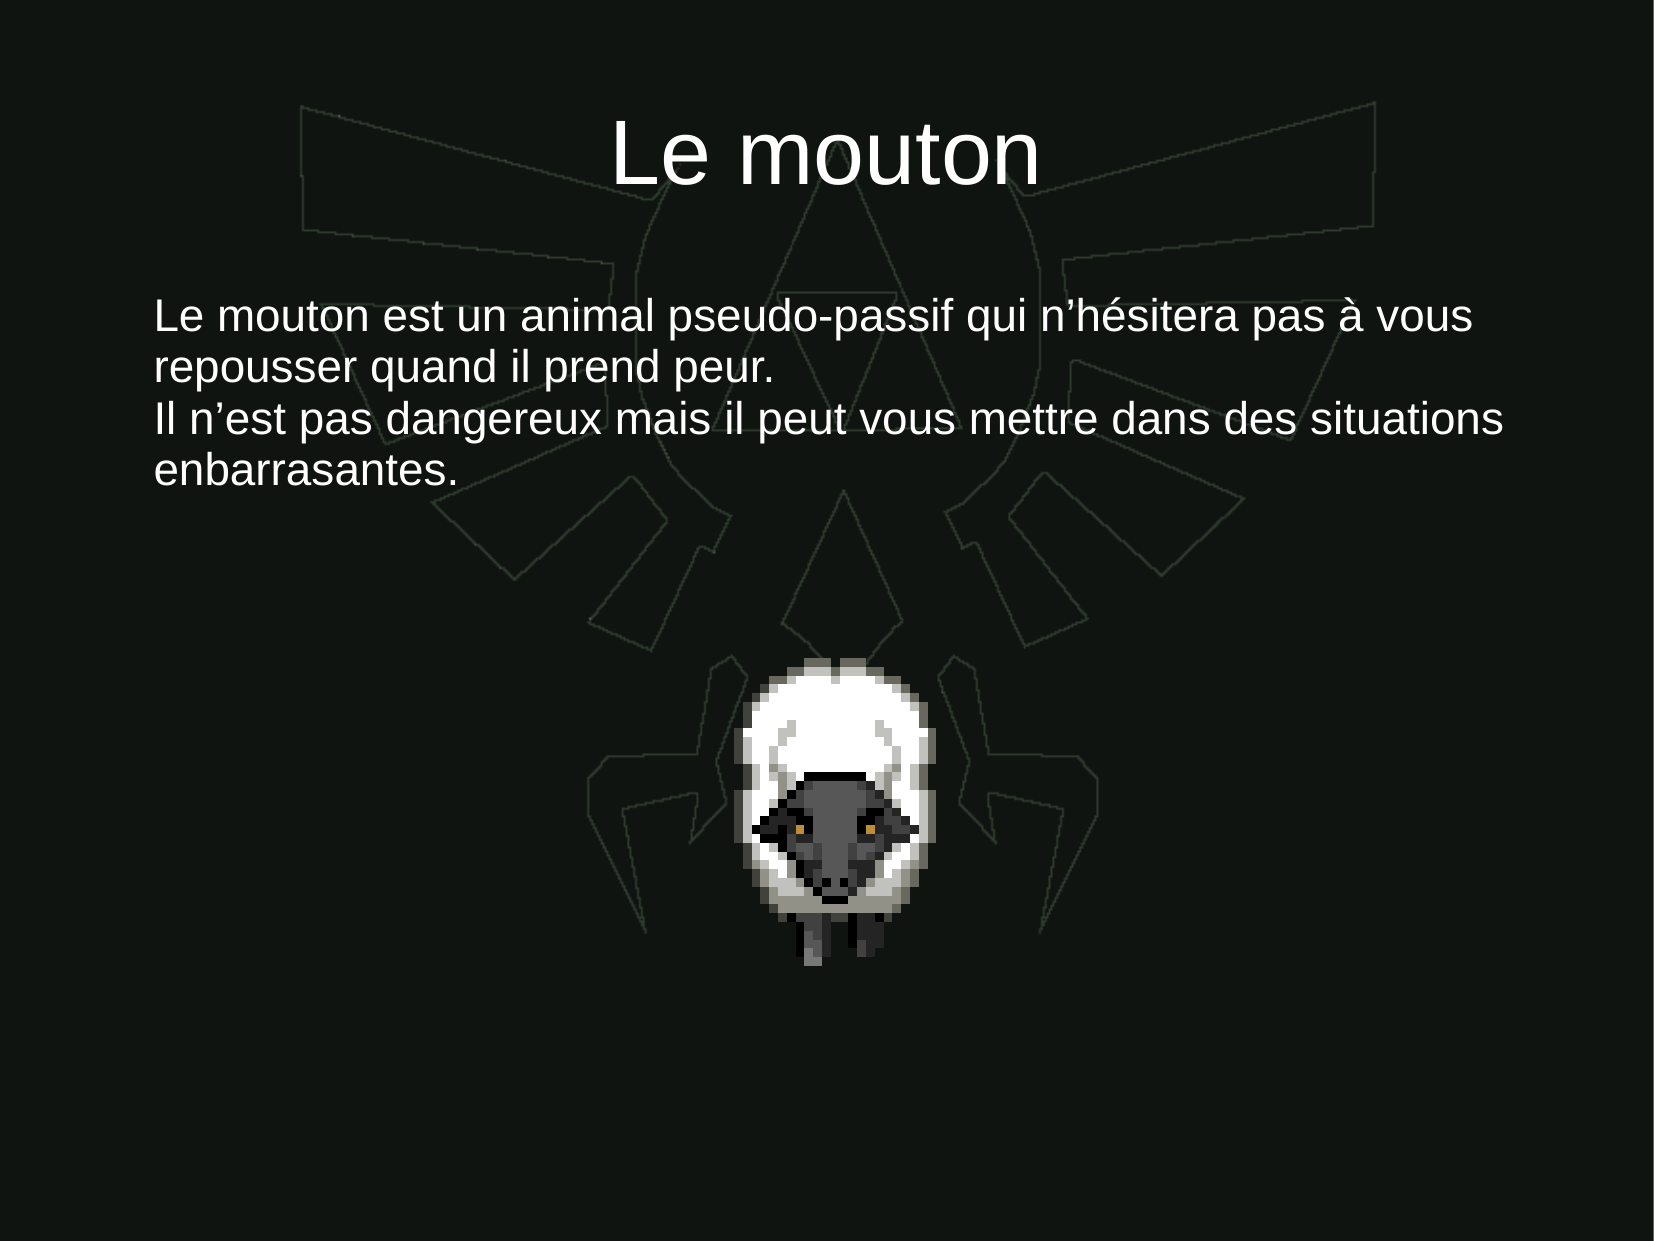

# Le mouton
Le mouton est un animal pseudo-passif qui n’hésitera pas à vous repousser quand il prend peur.
Il n’est pas dangereux mais il peut vous mettre dans des situations enbarrasantes.